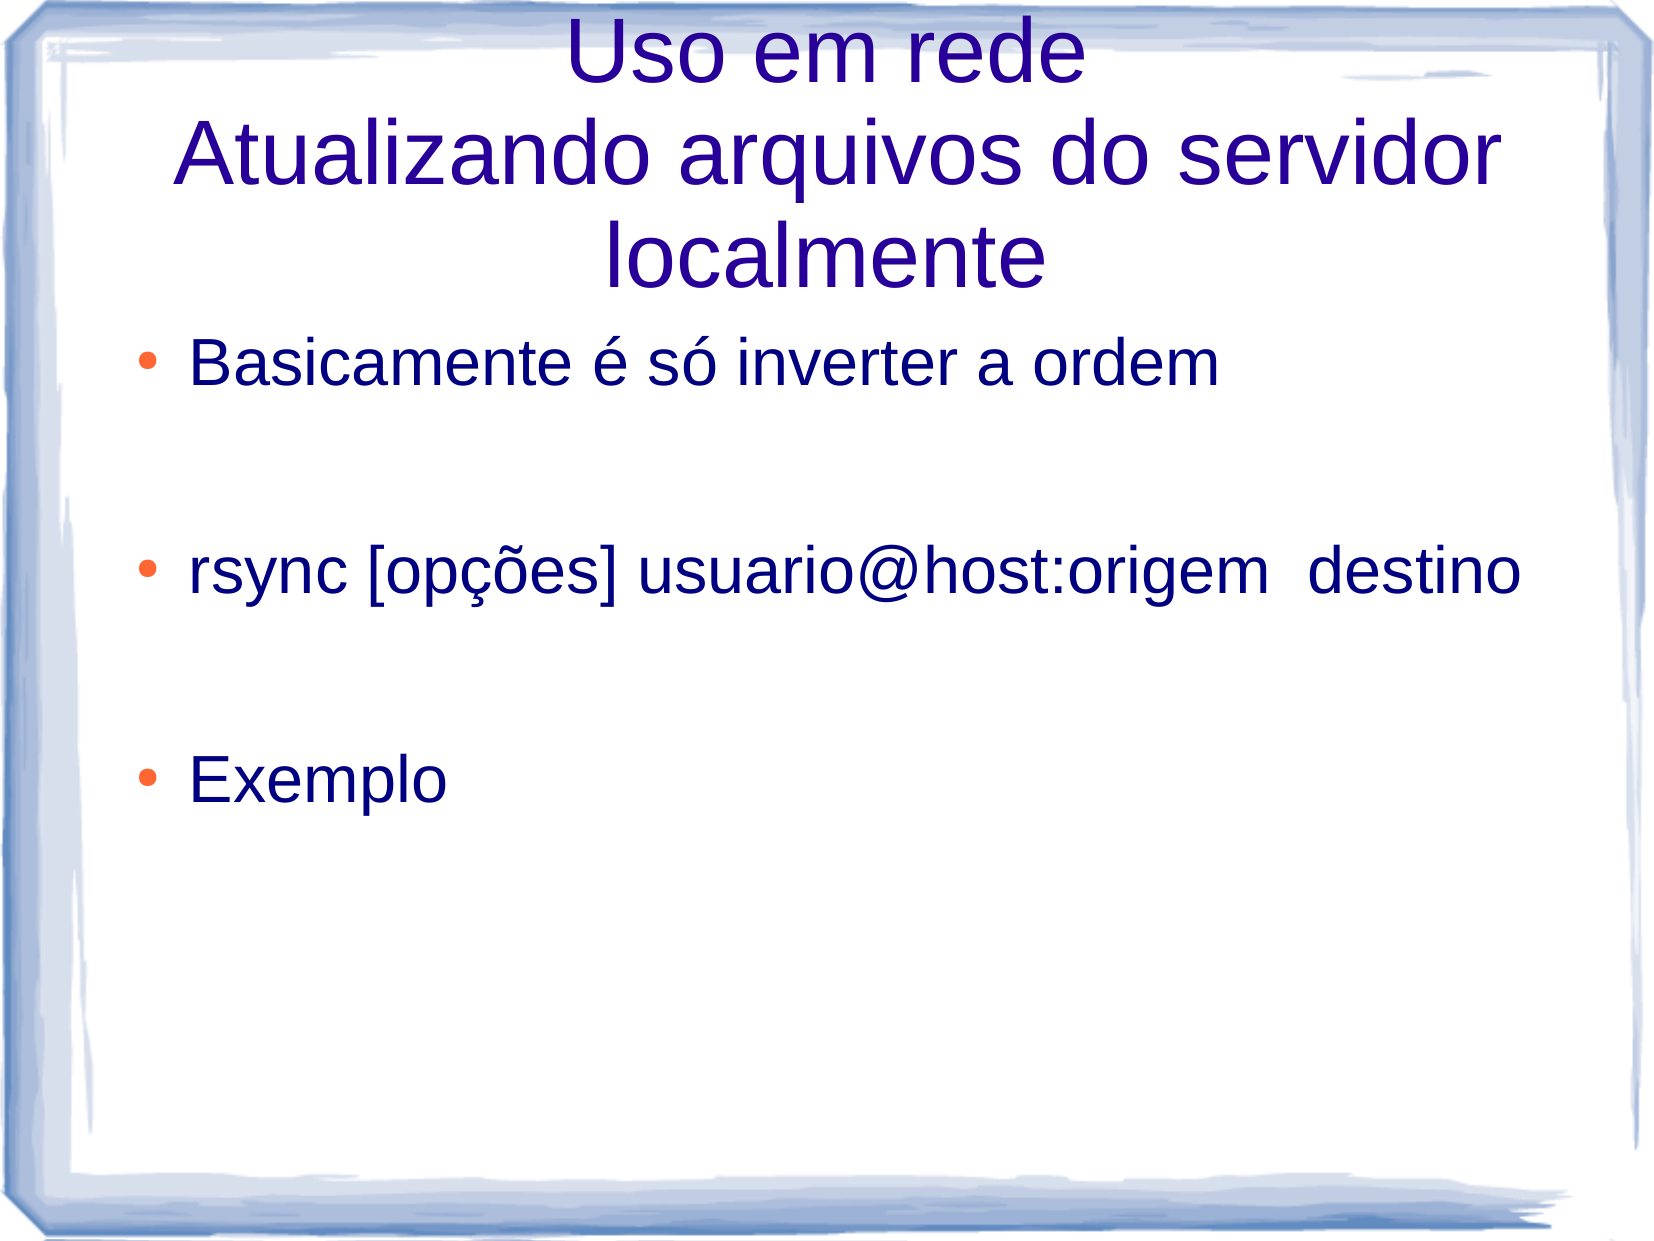

# Uso em rede Atualizando arquivos do servidor localmente
Basicamente é só inverter a ordem
rsync [opções] usuario@host:origem destino
Exemplo